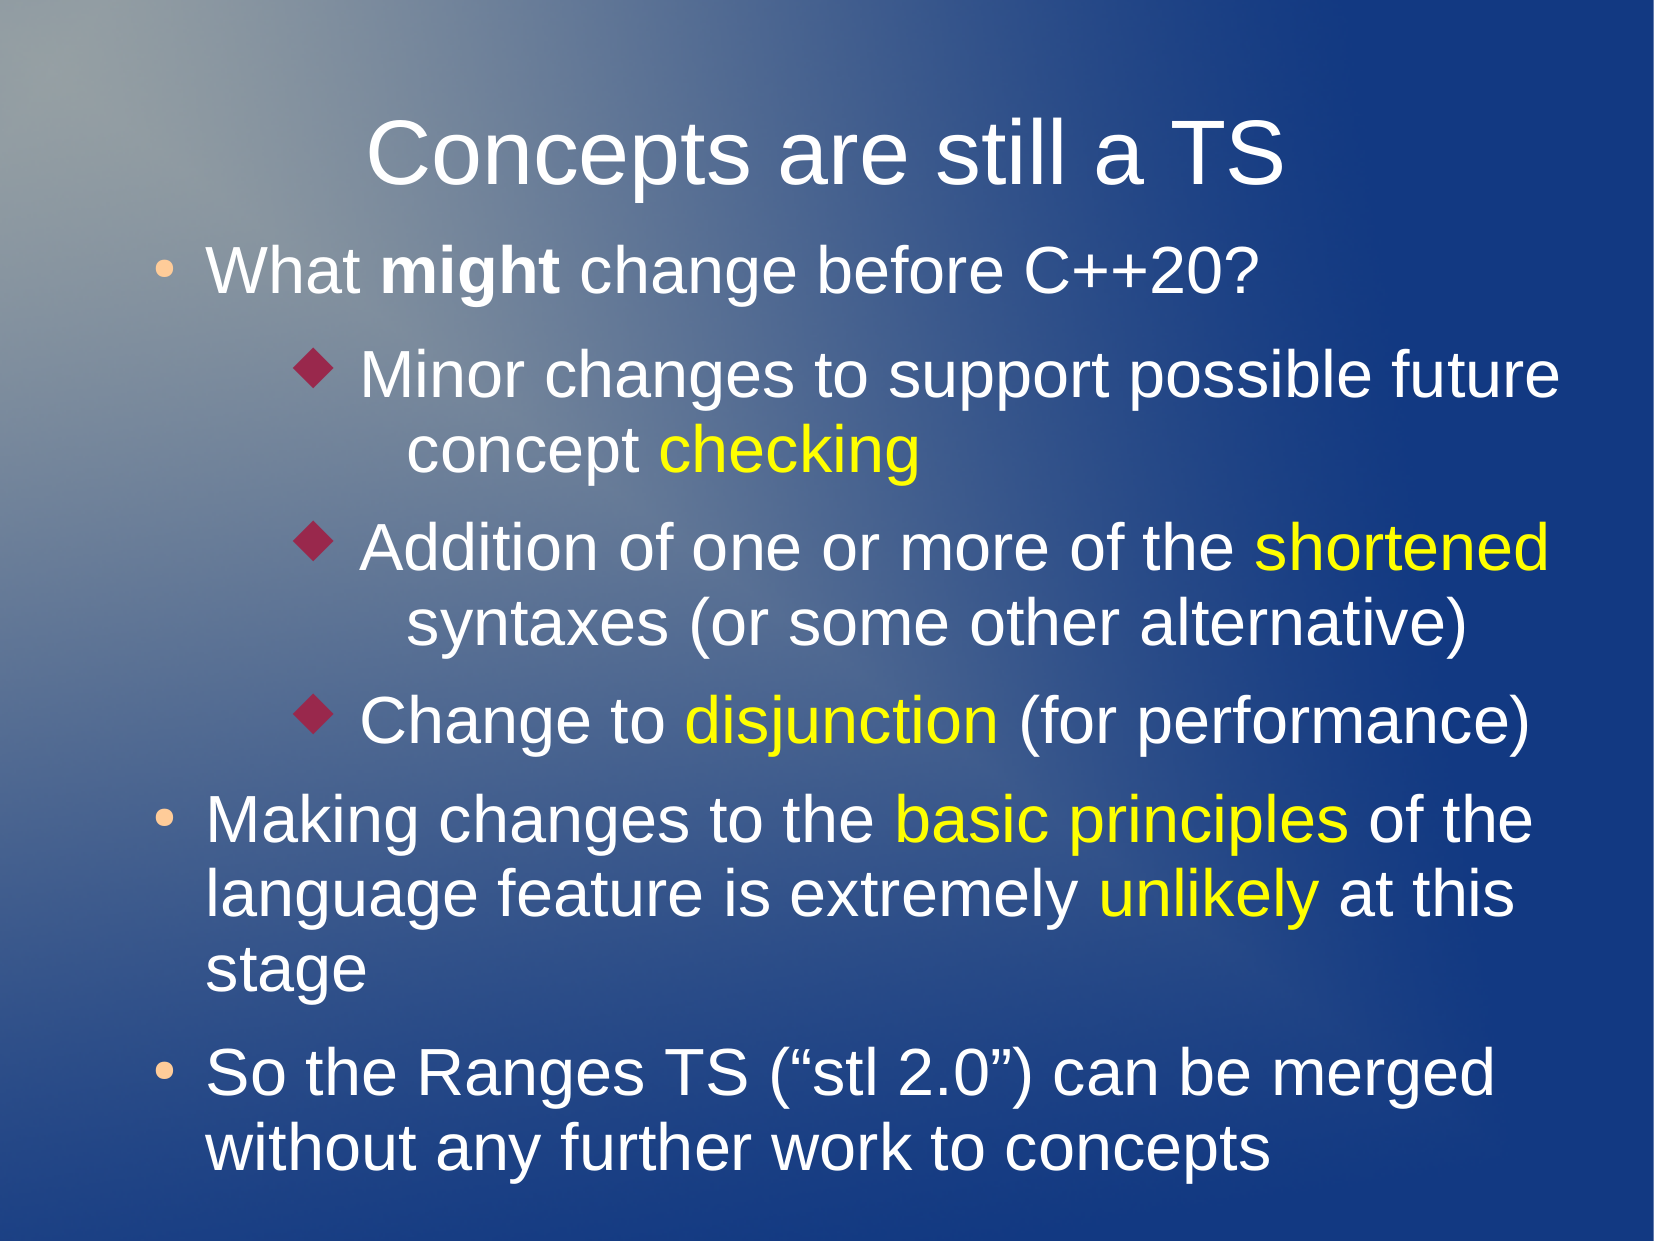

# Concepts are still a TS
What might change before C++20?
Minor changes to support possible future concept checking
Addition of one or more of the shortened syntaxes (or some other alternative)
Change to disjunction (for performance)
Making changes to the basic principles of the language feature is extremely unlikely at this stage
So the Ranges TS (“stl 2.0”) can be merged without any further work to concepts